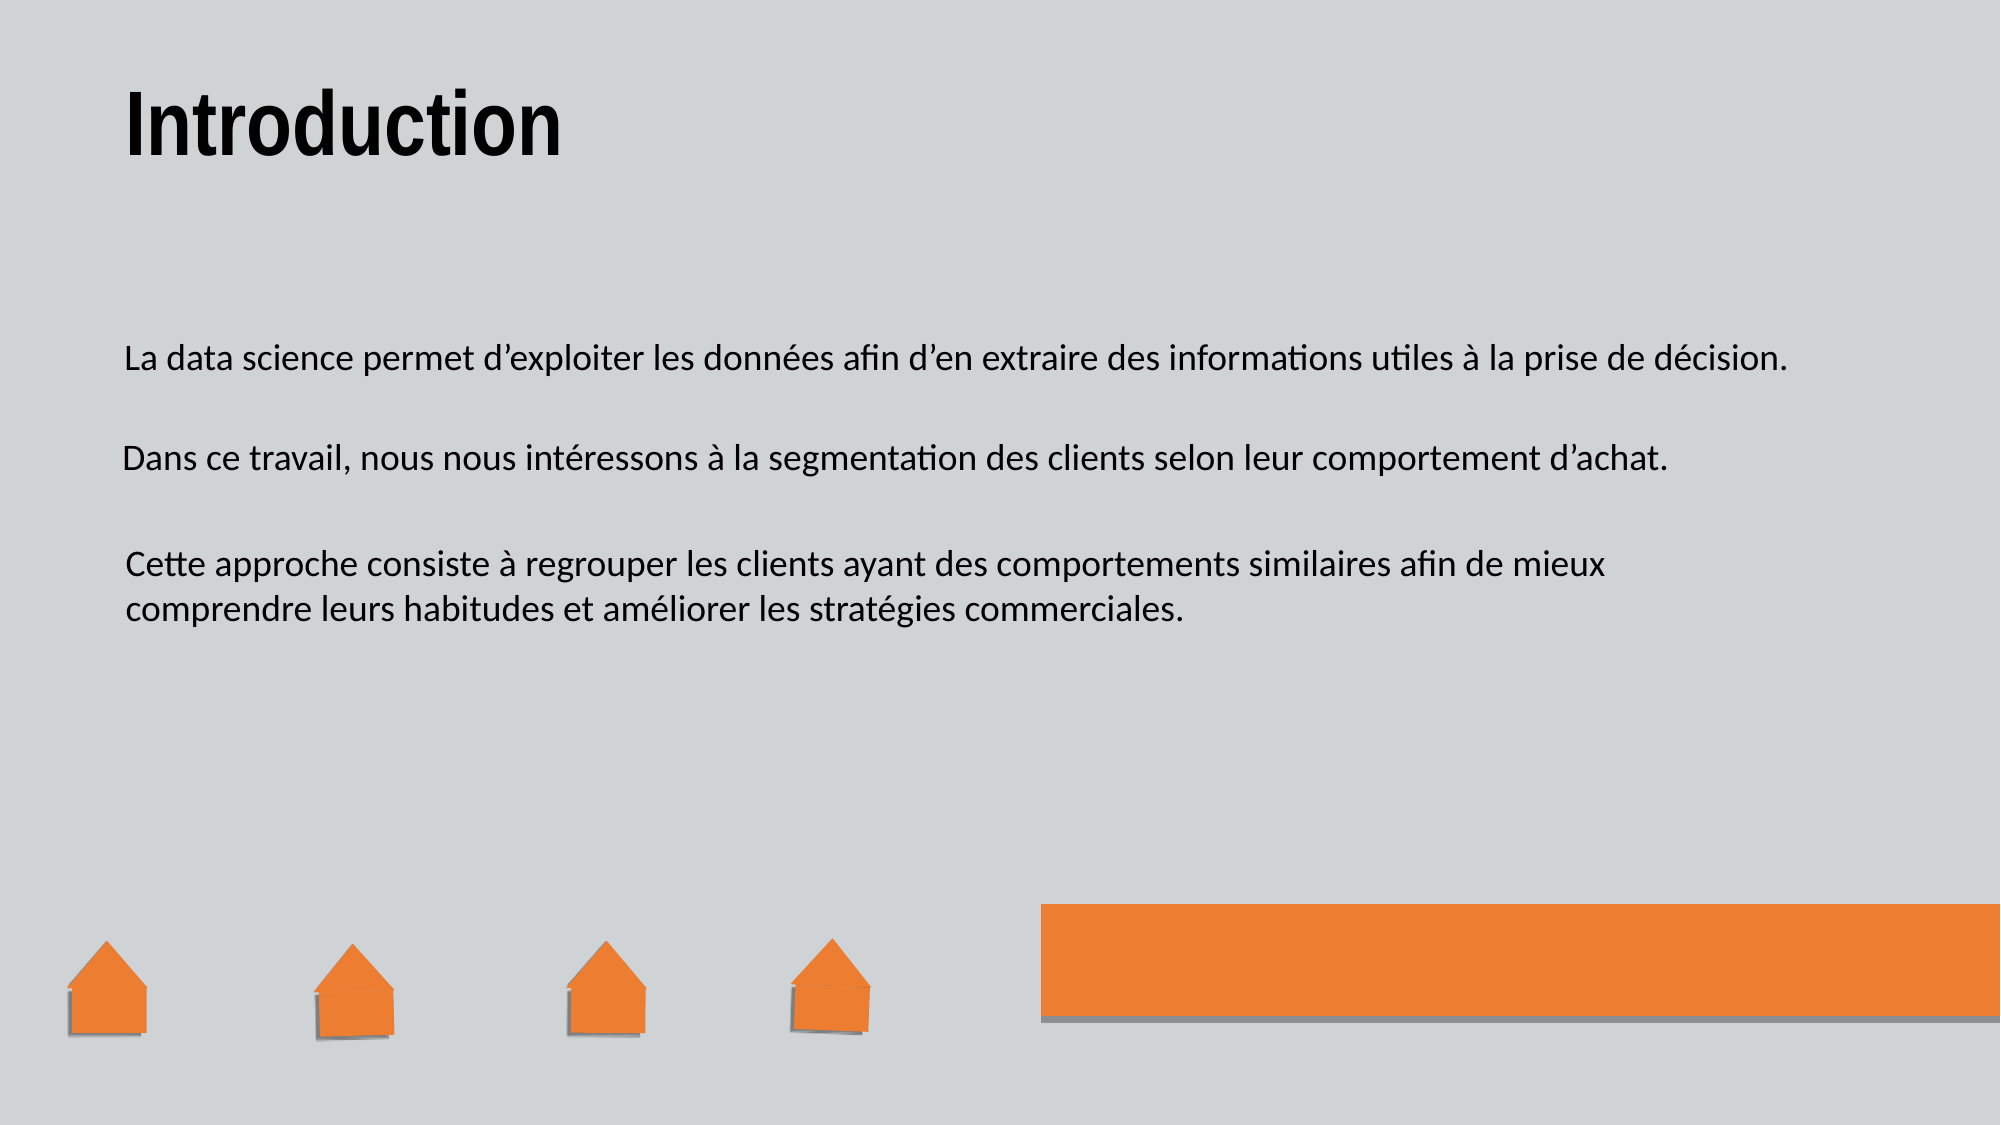

Introduction
La data science permet d’exploiter les données afin d’en extraire des informations utiles à la prise de décision.
Dans ce travail, nous nous intéressons à la segmentation des clients selon leur comportement d’achat.
Cette approche consiste à regrouper les clients ayant des comportements similaires afin de mieux comprendre leurs habitudes et améliorer les stratégies commerciales.